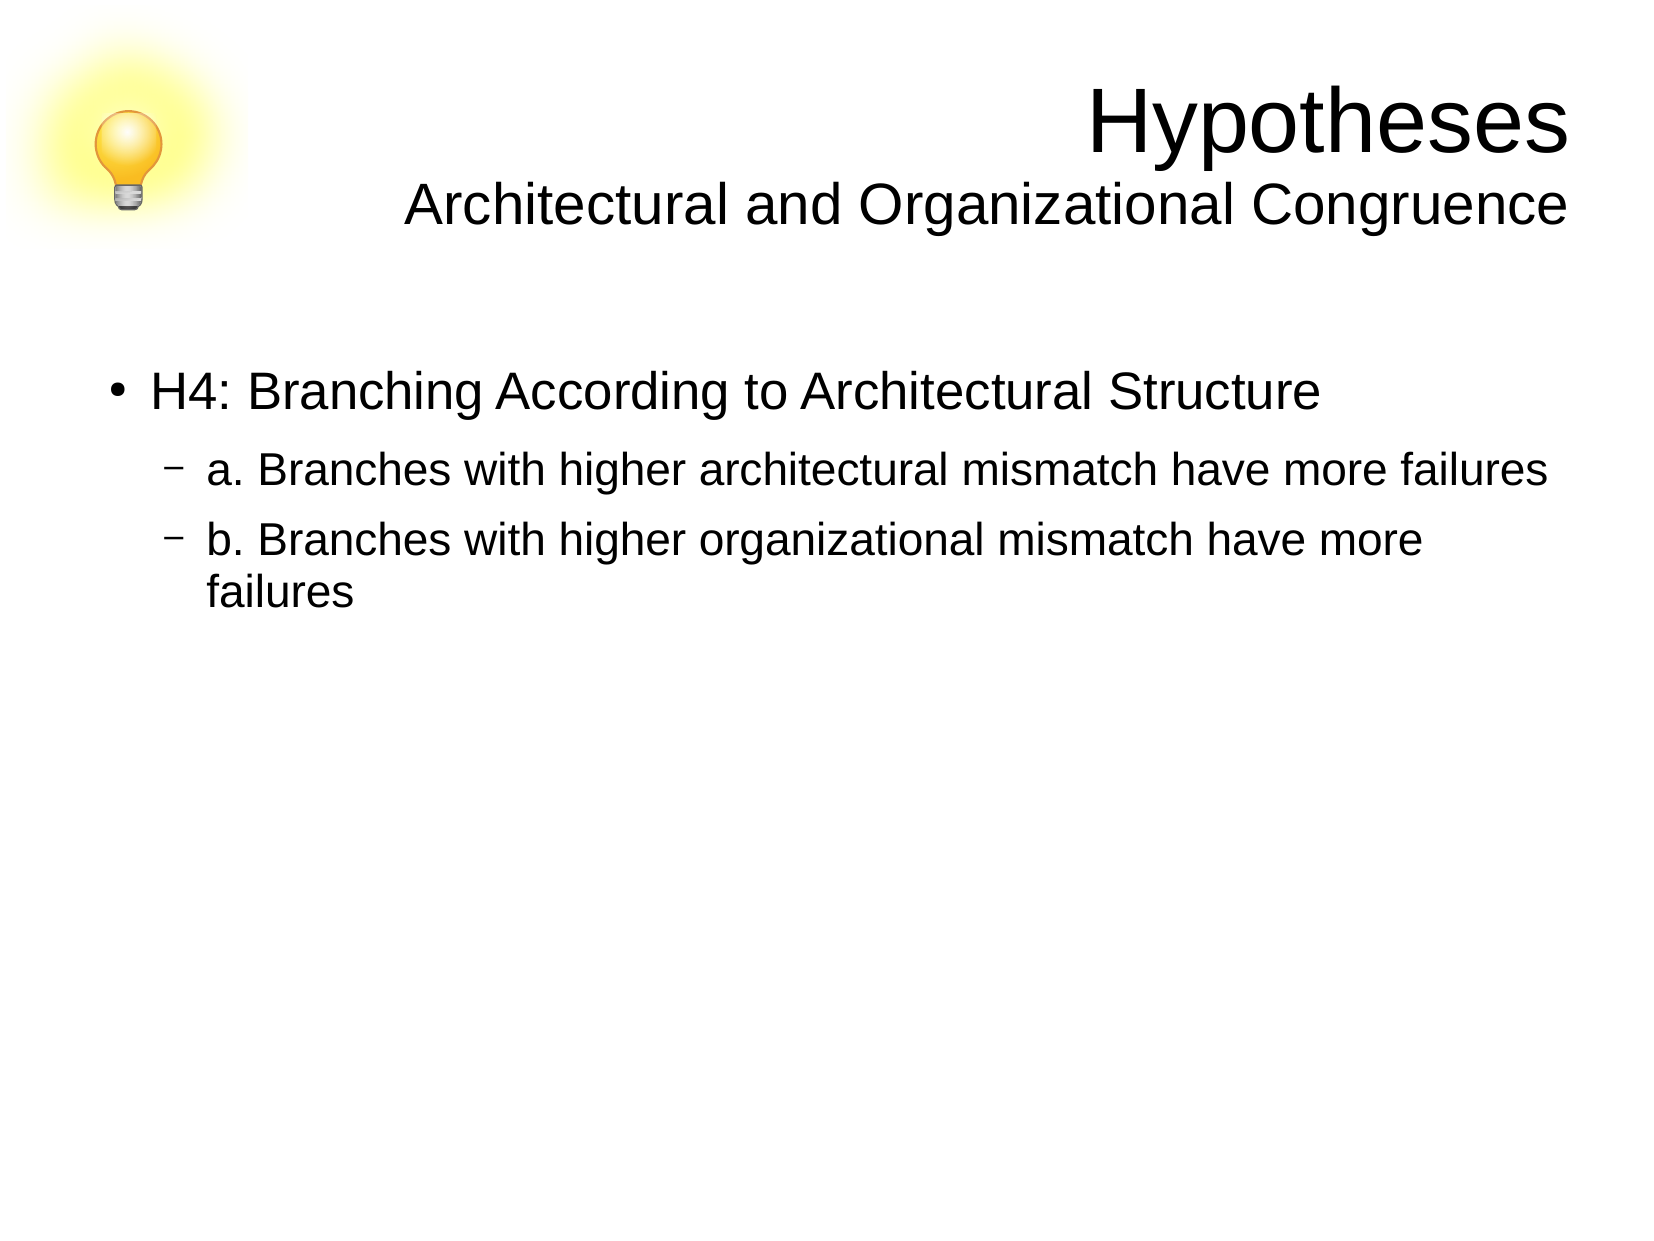

# Hypotheses Architectural and Organizational Congruence
H4: Branching According to Architectural Structure
a. Branches with higher architectural mismatch have more failures
b. Branches with higher organizational mismatch have more failures